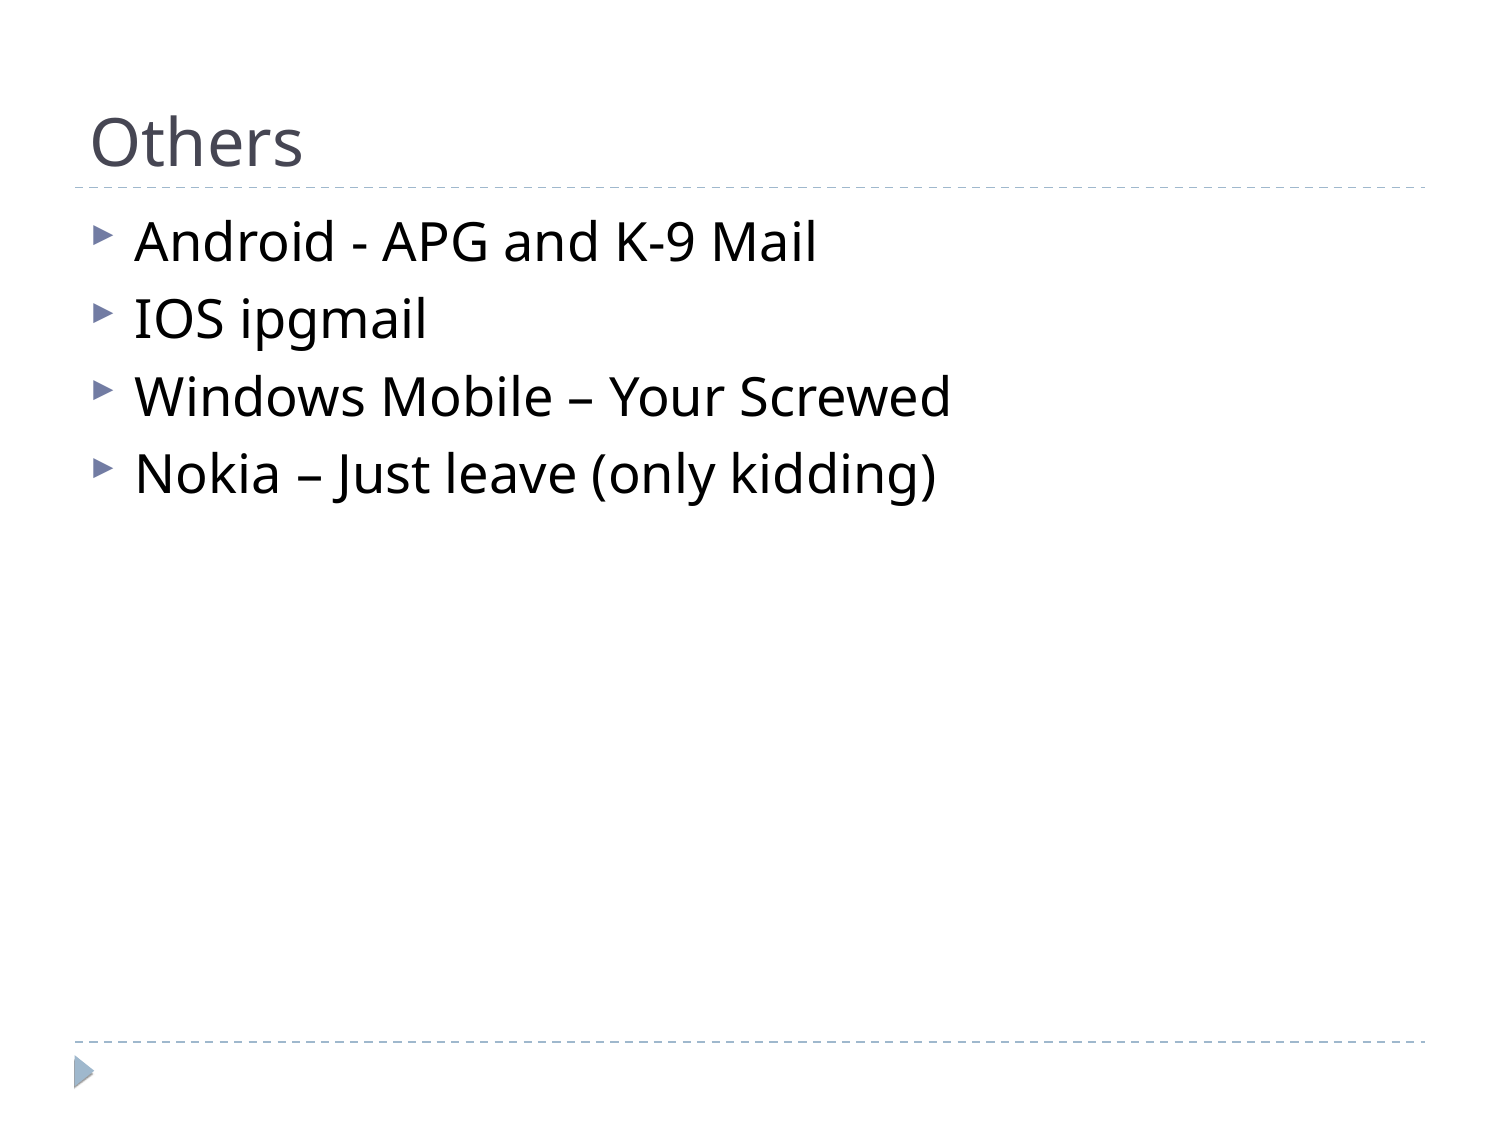

# Others
Android - APG and K-9 Mail
IOS ipgmail
Windows Mobile – Your Screwed
Nokia – Just leave (only kidding)